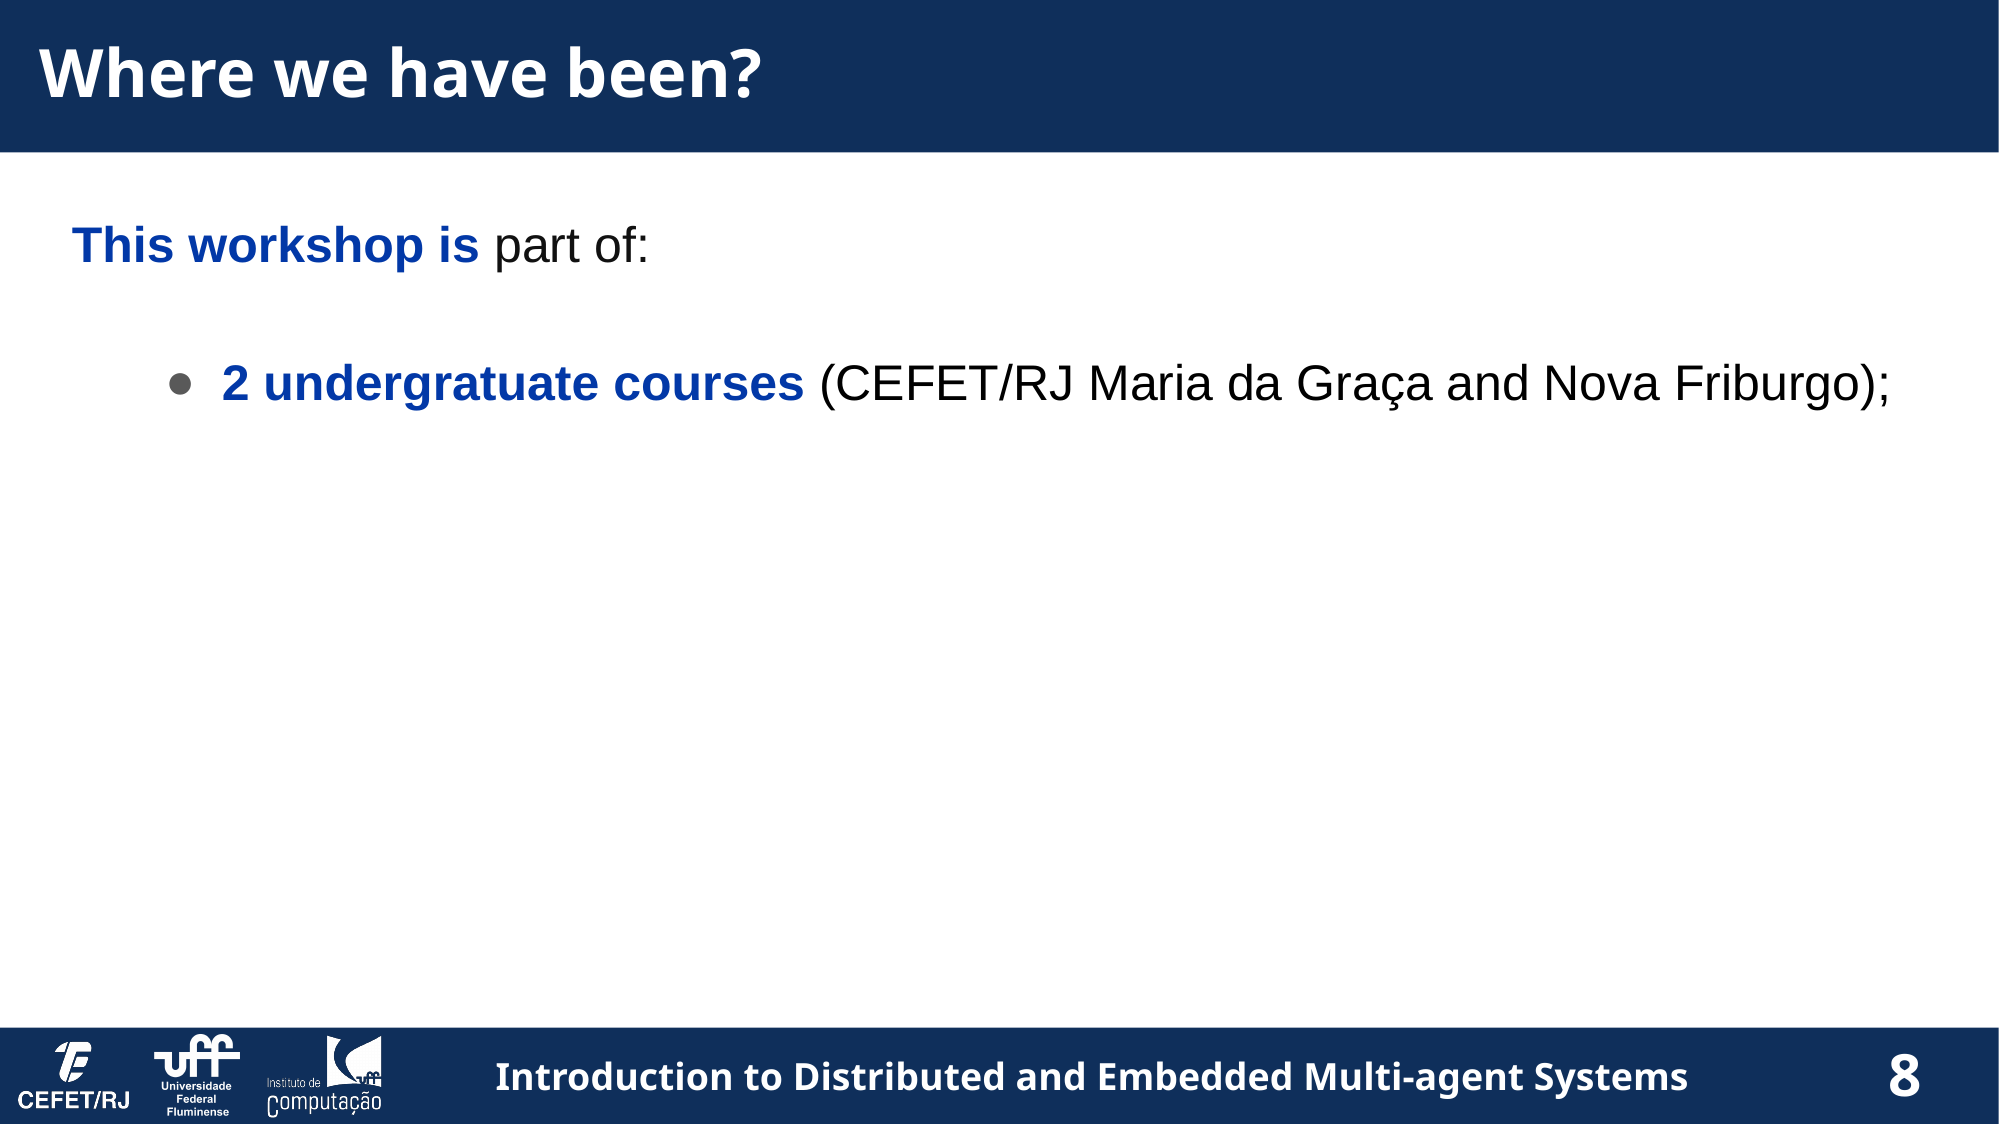

Where we have been?
This workshop is part of:
2 undergratuate courses (CEFET/RJ Maria da Graça and Nova Friburgo);